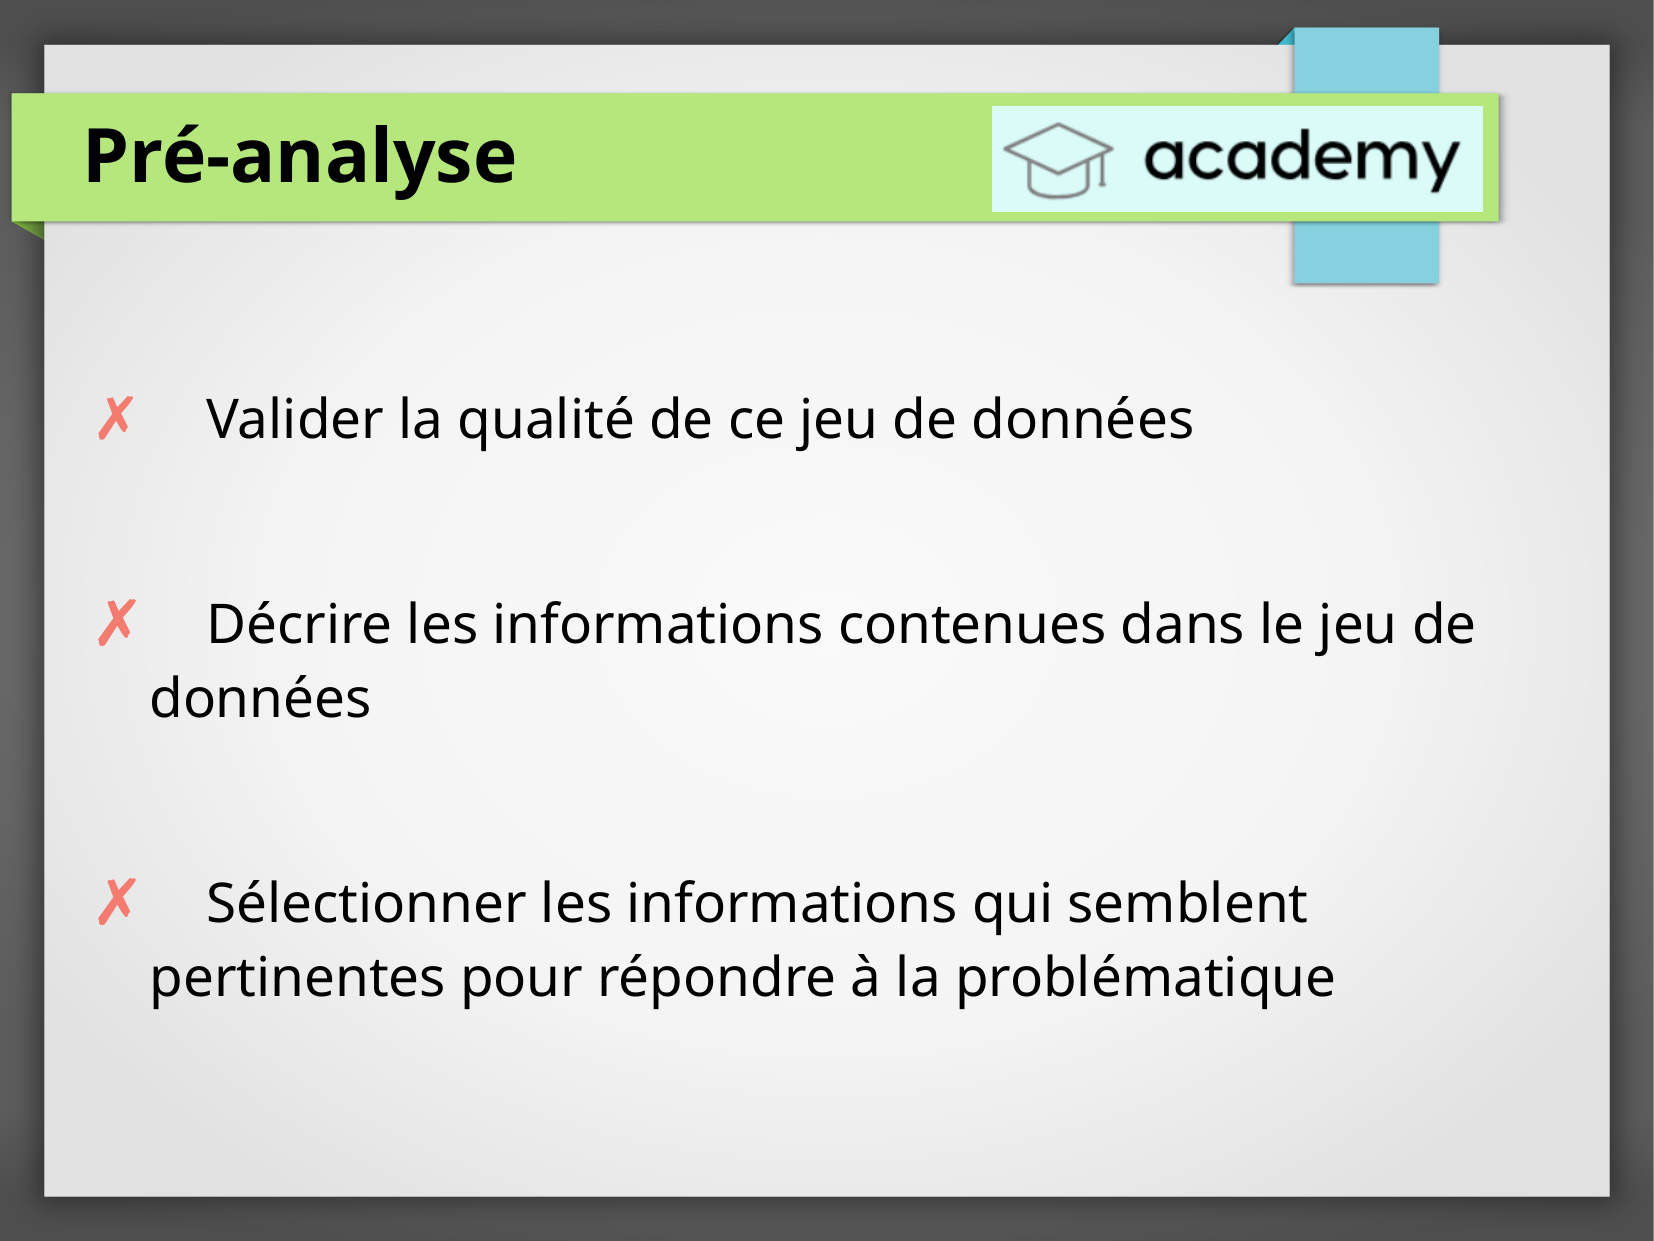

# Pré-analyse
 Valider la qualité de ce jeu de données
 Décrire les informations contenues dans le jeu de données
 Sélectionner les informations qui semblent pertinentes pour répondre à la problématique